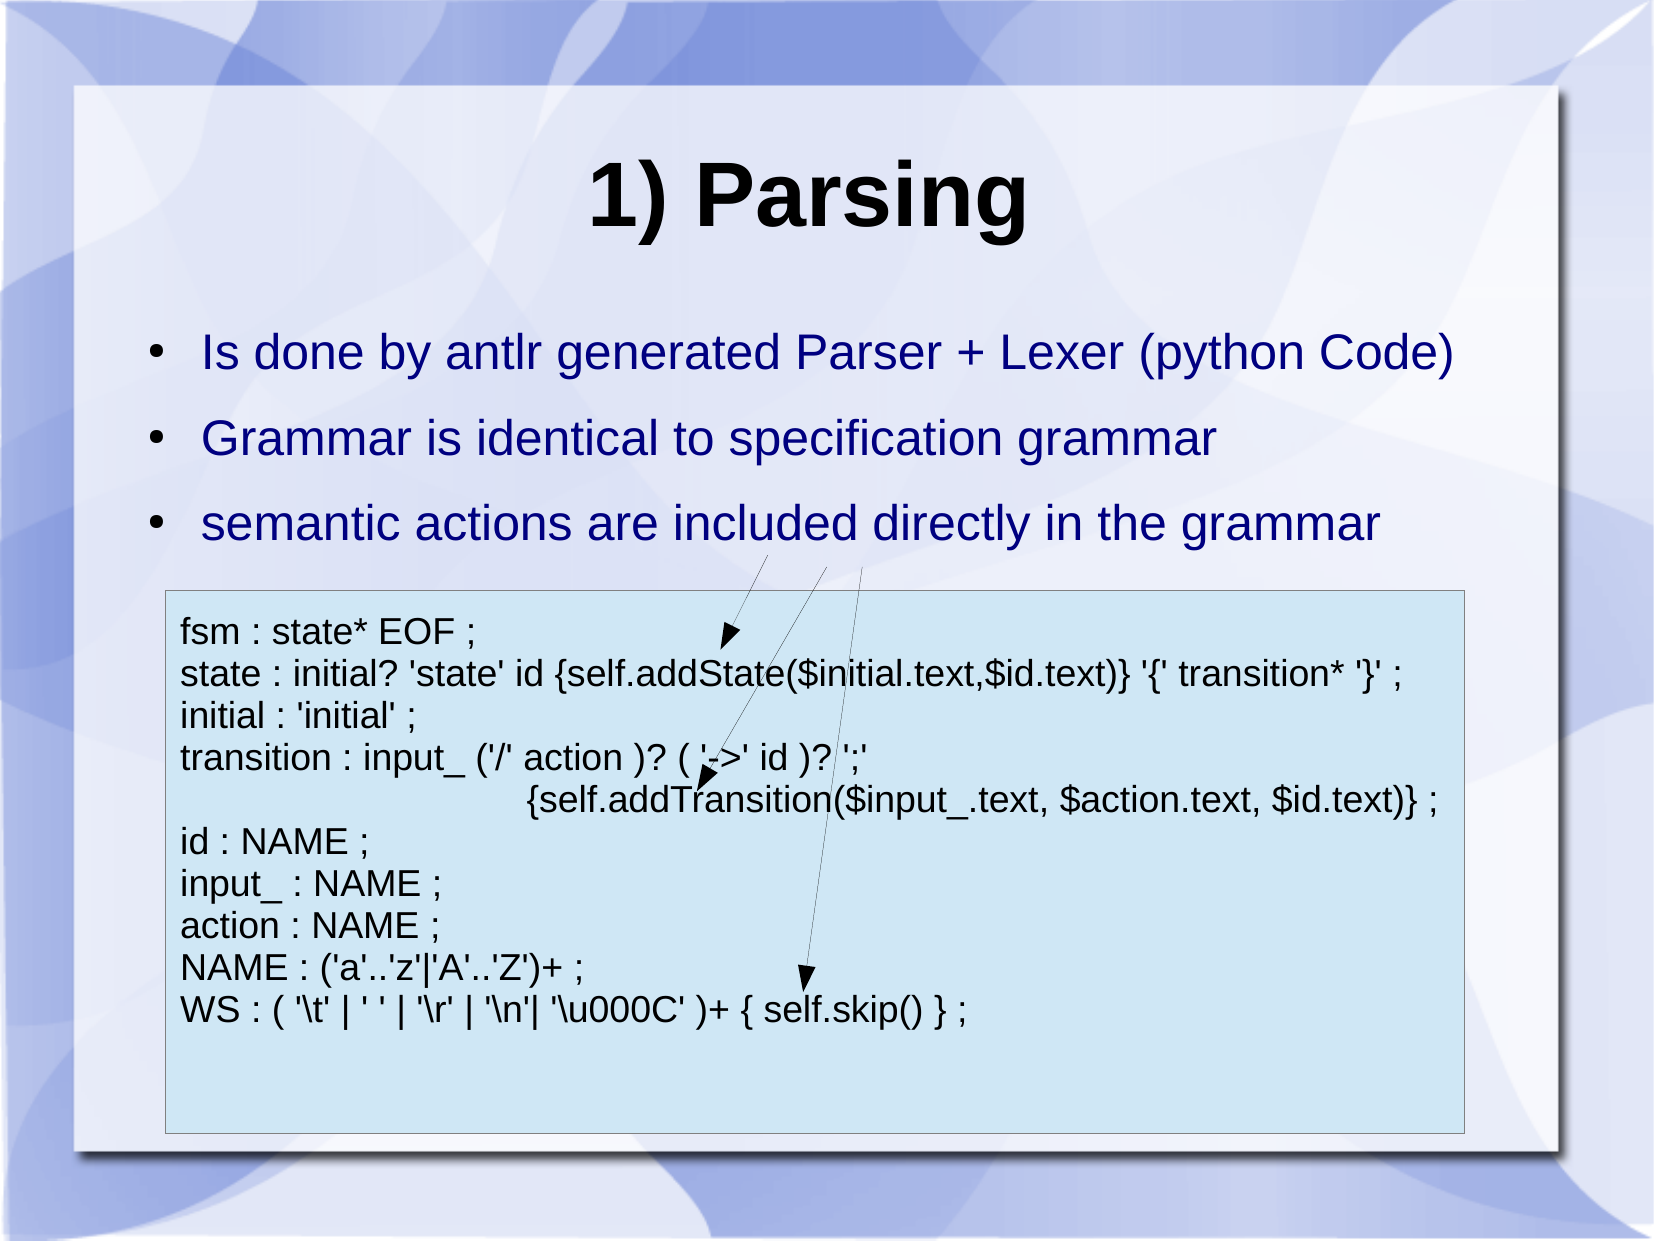

# 1) Parsing
Is done by antlr generated Parser + Lexer (python Code)
Grammar is identical to specification grammar
semantic actions are included directly in the grammar
fsm : state* EOF ;
state : initial? 'state' id {self.addState($initial.text,$id.text)} '{' transition* '}' ;
initial : 'initial' ;
transition : input_ ('/' action )? ( '->' id )? ';'
 {self.addTransition($input_.text, $action.text, $id.text)} ;
id : NAME ;
input_ : NAME ;
action : NAME ;
NAME : ('a'..'z'|'A'..'Z')+ ;
WS : ( '\t' | ' ' | '\r' | '\n'| '\u000C' )+ { self.skip() } ;